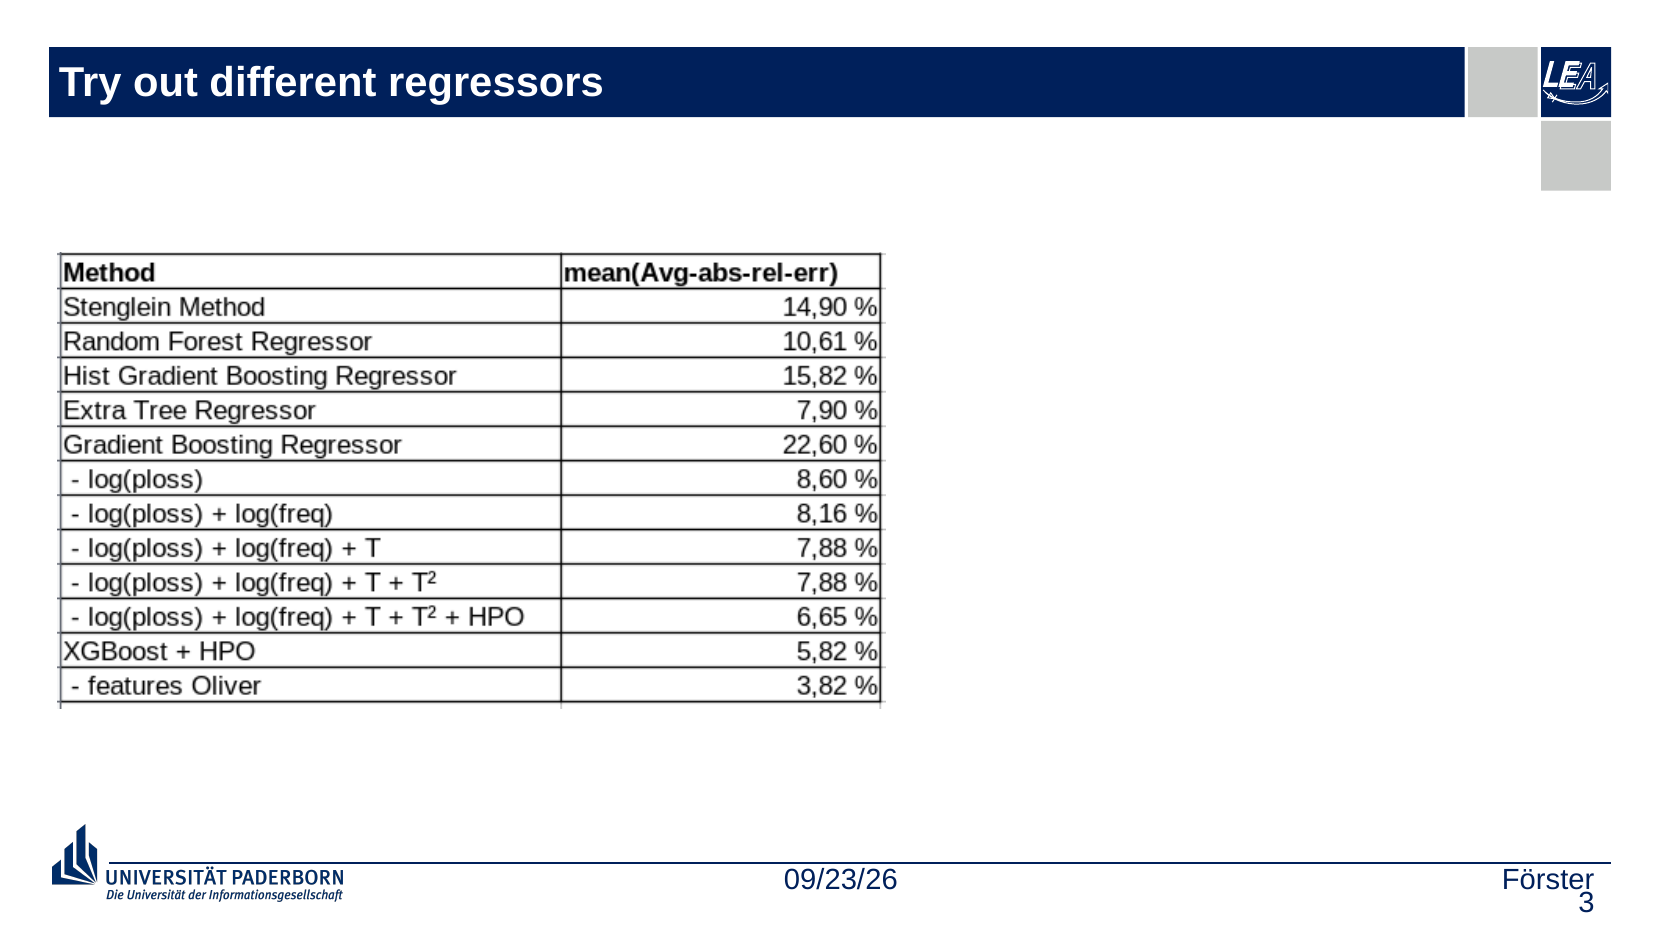

# Try out different regressors
Förster
3